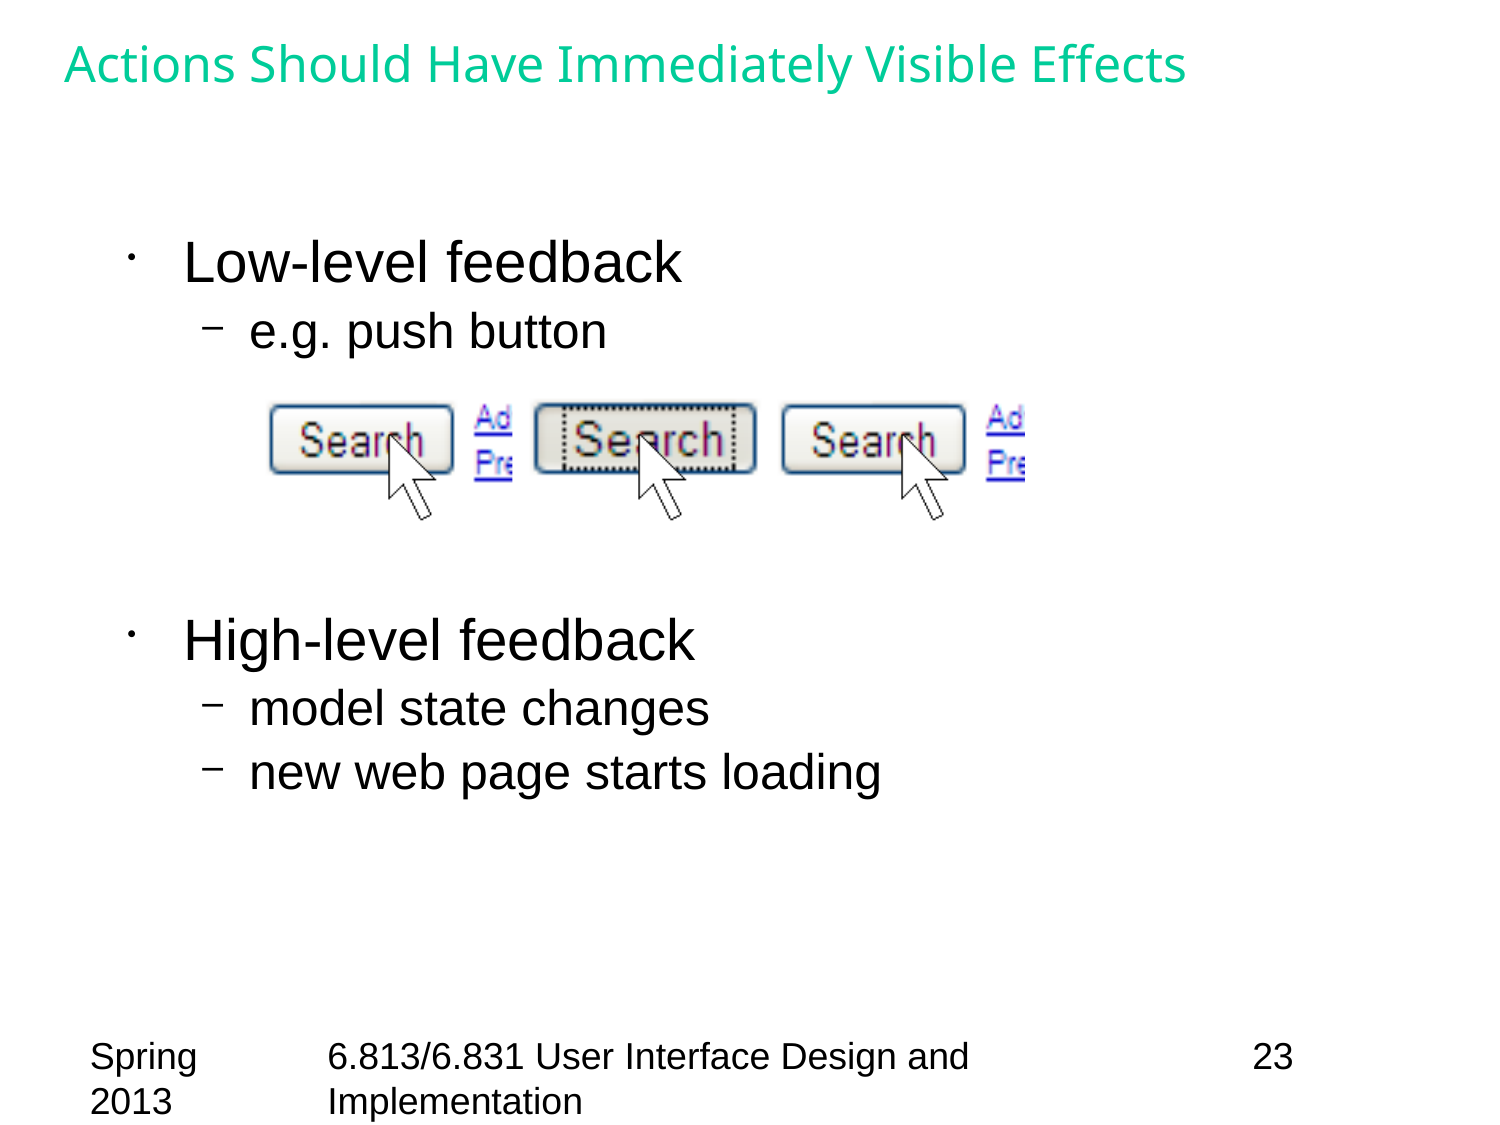

# Actions Should Have Immediately Visible Effects
Low-level feedback
e.g. push button
High-level feedback
model state changes
new web page starts loading
Spring 2013
6.813/6.831 User Interface Design and Implementation